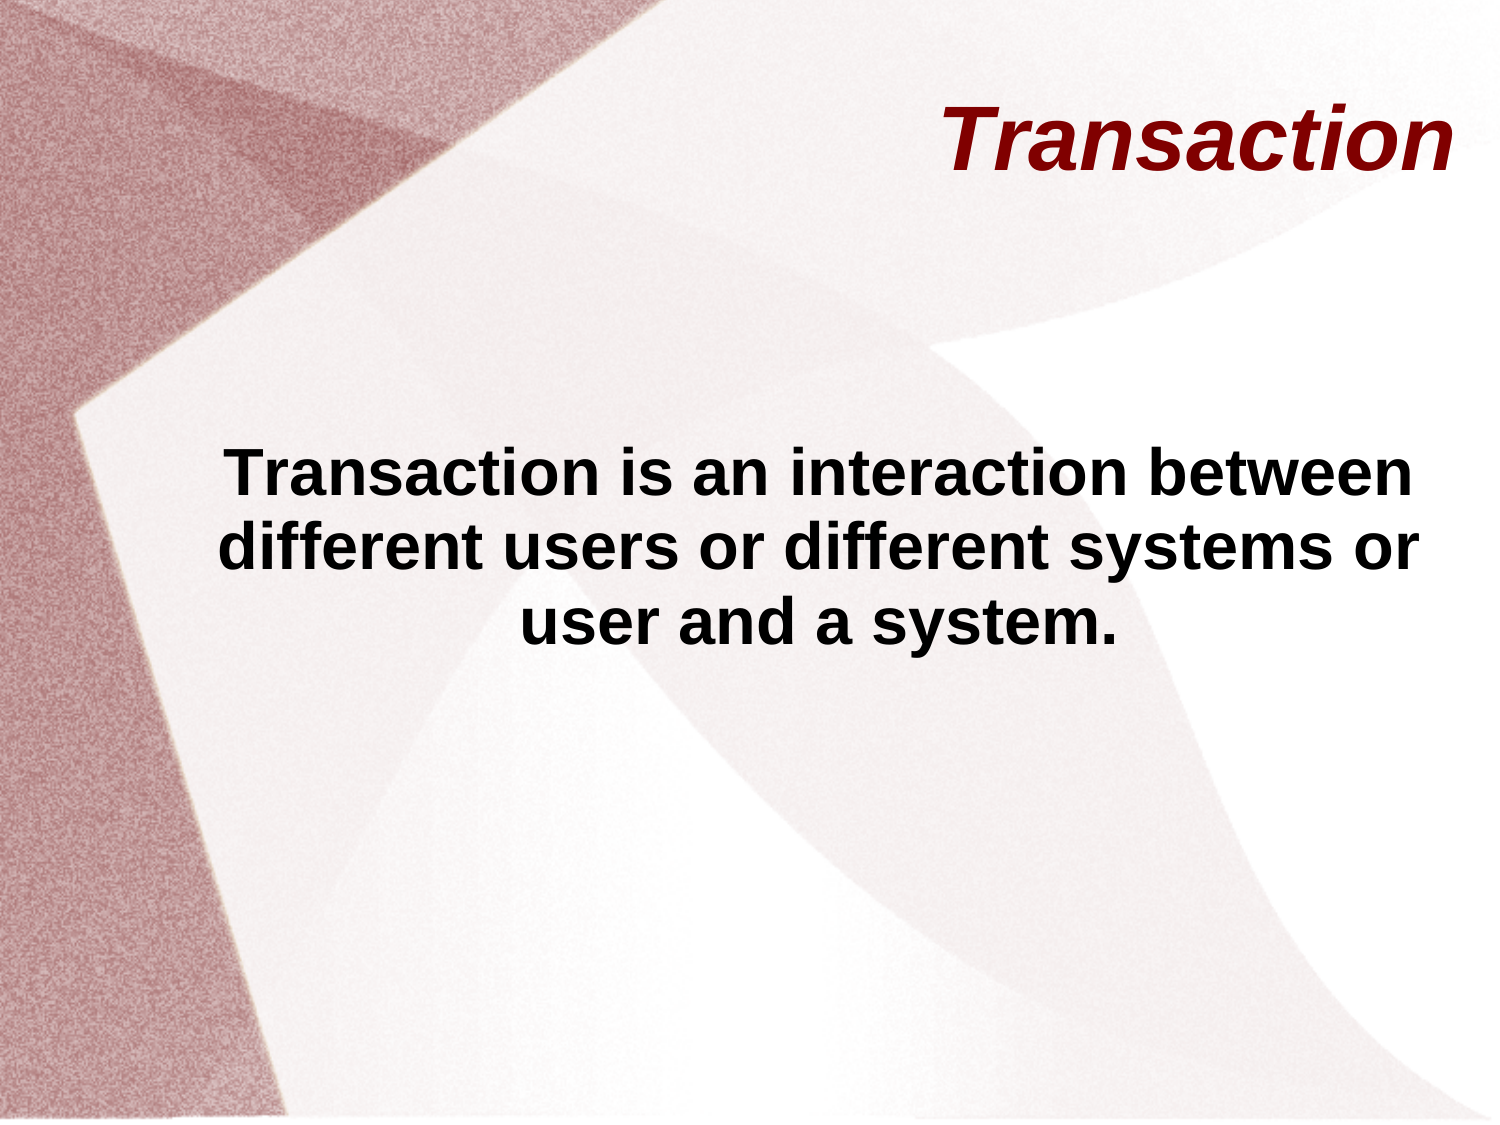

# Transaction
Transaction is an interaction between different users or different systems or user and a system.